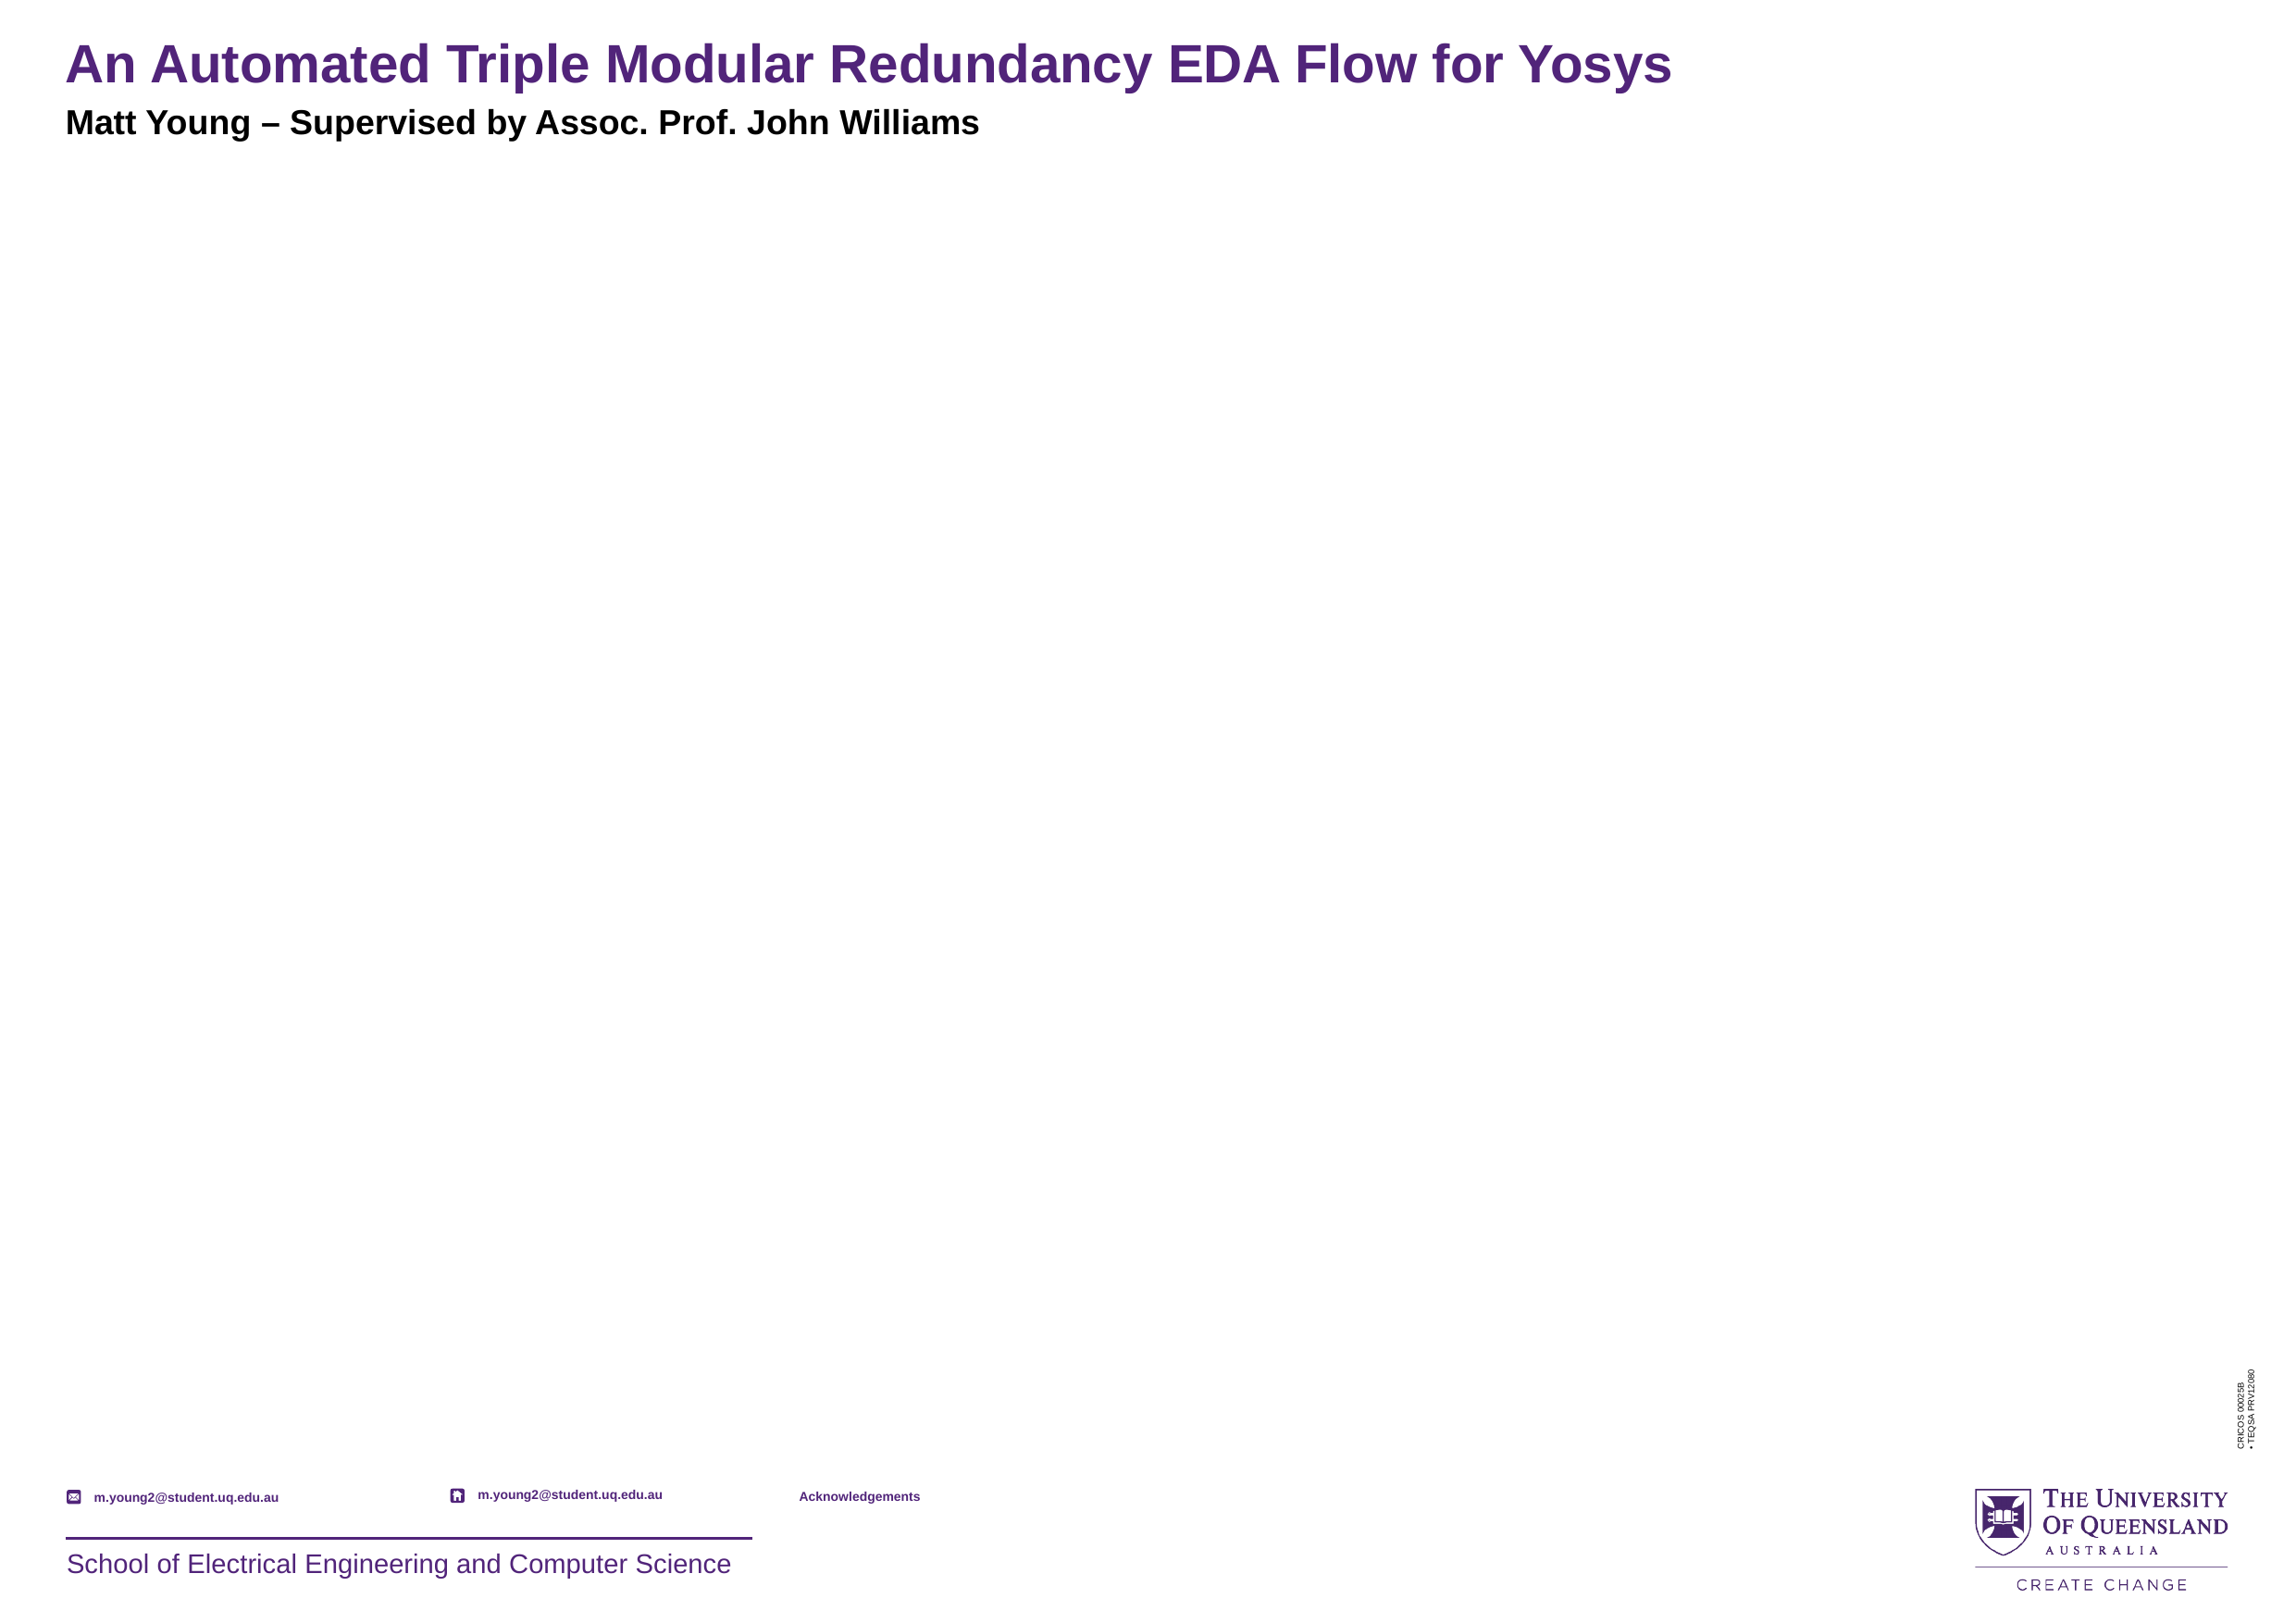

An Automated Triple Modular Redundancy EDA Flow for Yosys
Matt Young – Supervised by Assoc. Prof. John Williams
CRICOS 00025B • TEQSA PRV12080
#
m.young2@student.uq.edu.au
Acknowledgements
m.young2@student.uq.edu.au
School of Electrical Engineering and Computer Science